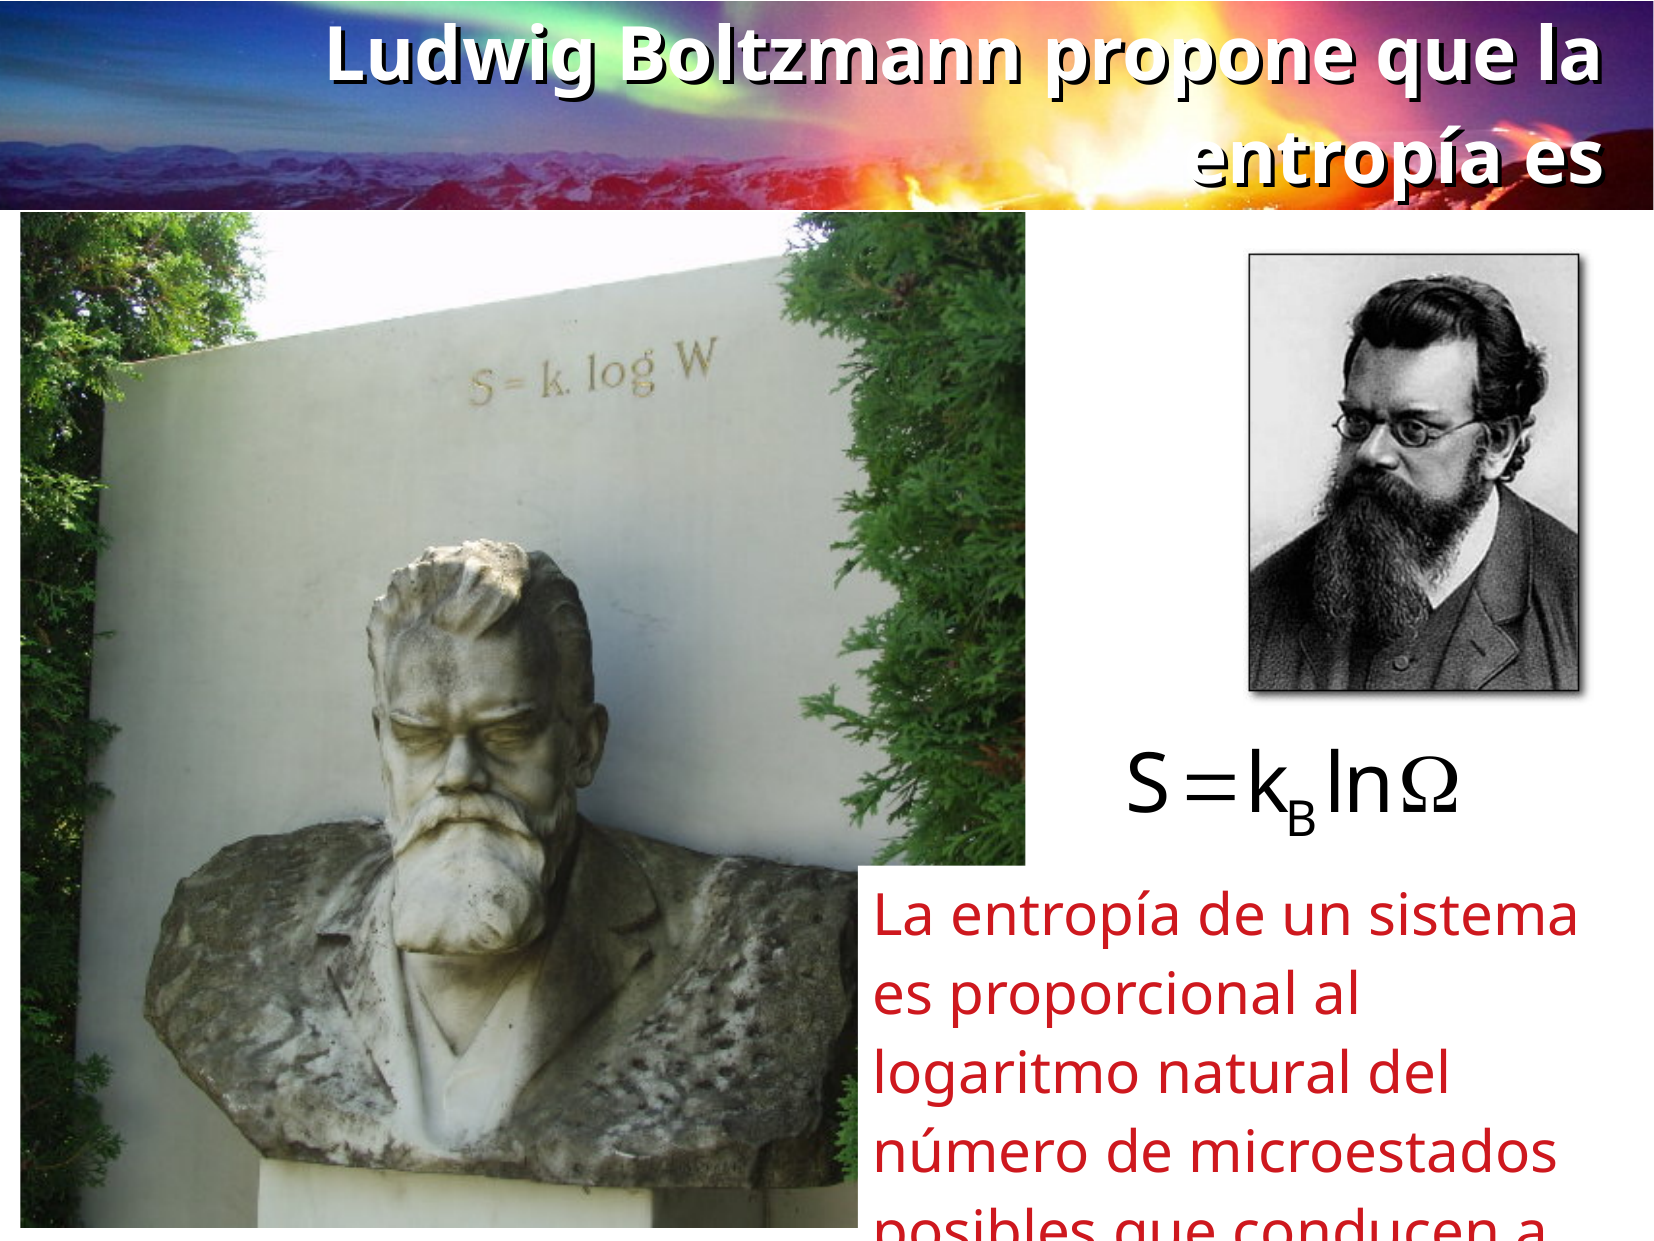

# Ludwig Boltzmann propone que la entropía es
La entropía de un sistema es proporcional al logaritmo natural del número de microestados posibles que conducen a ese macroestado
Jun 07, 2018
H. Asorey - F3B+F4A 2018
19